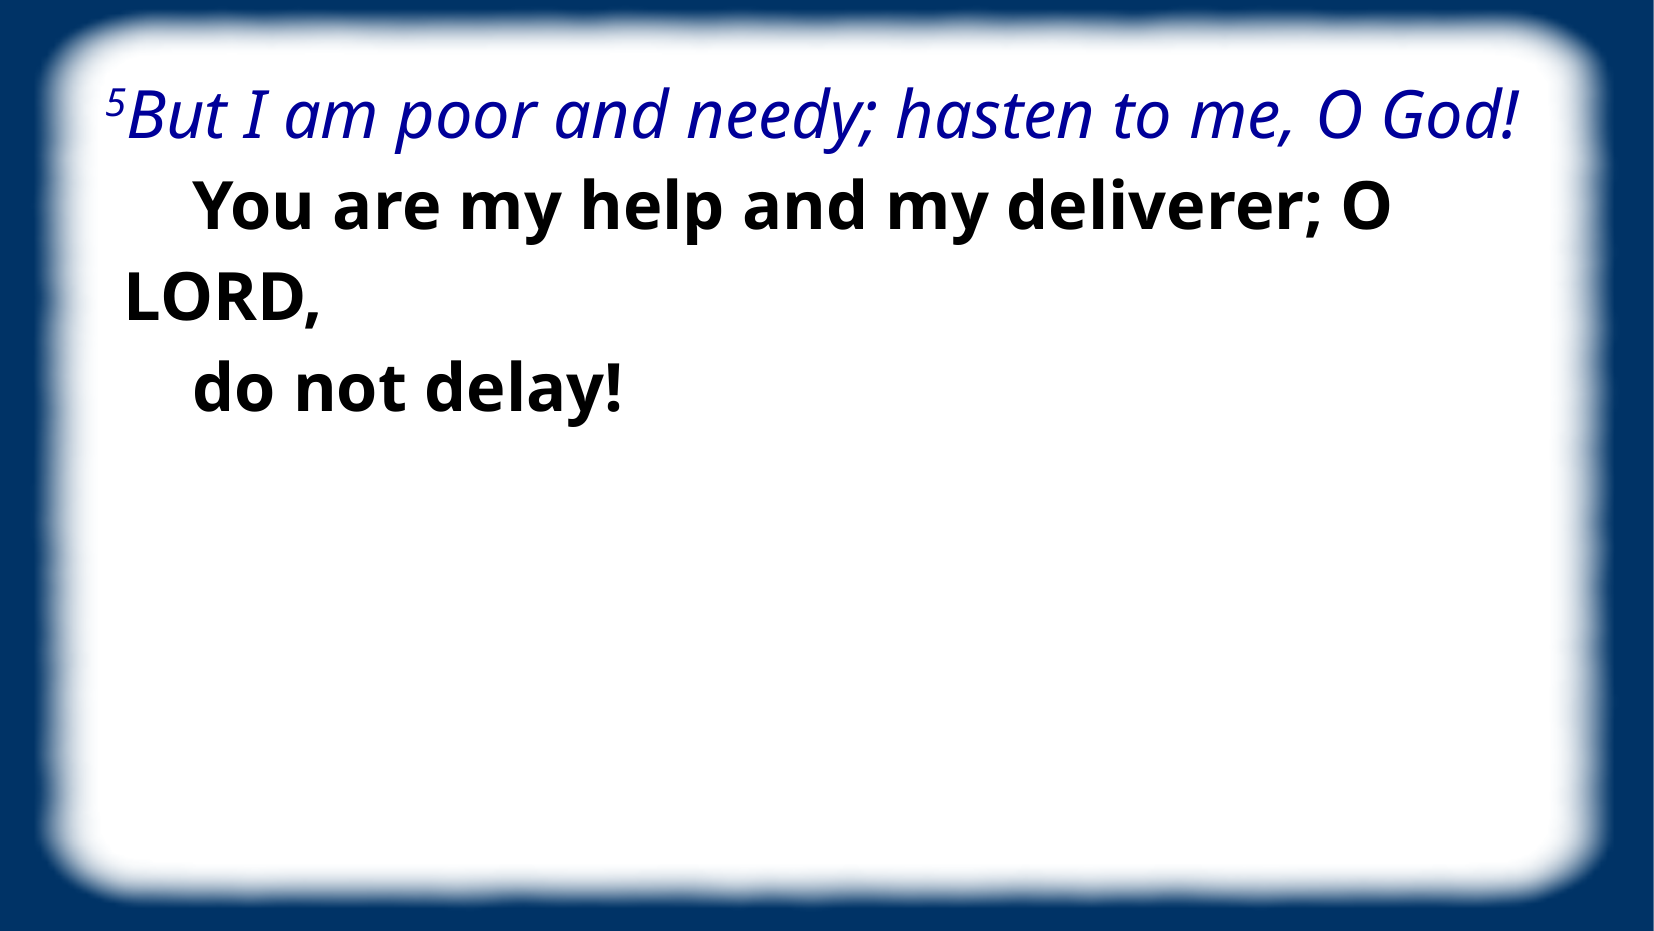

5But I am poor and needy; hasten to me, O God!
 You are my help and my deliverer; O LORD,
 do not delay!